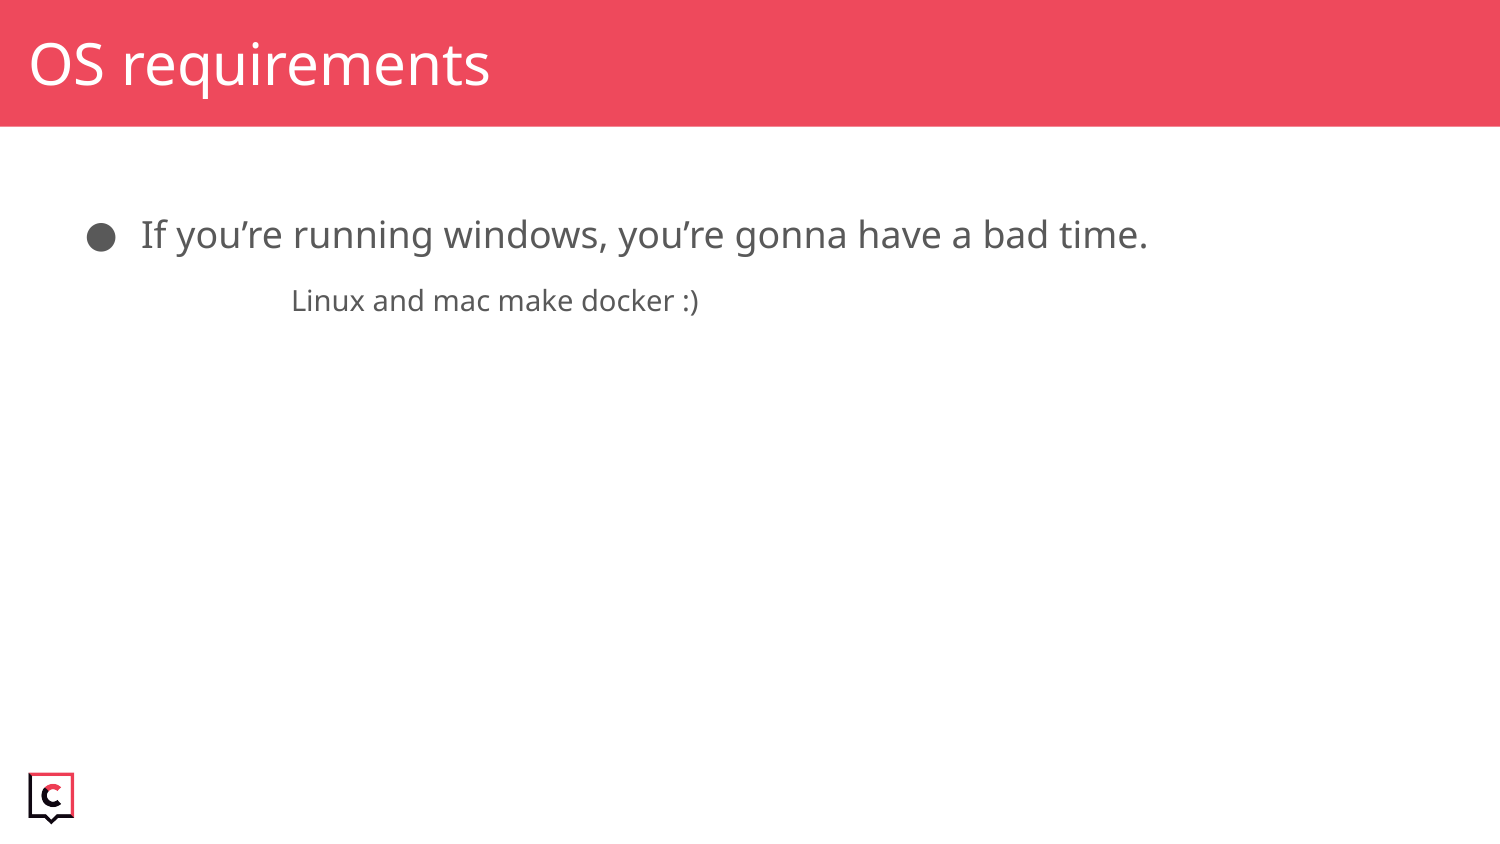

# OS requirements
If you’re running windows, you’re gonna have a bad time.
Linux and mac make docker :)